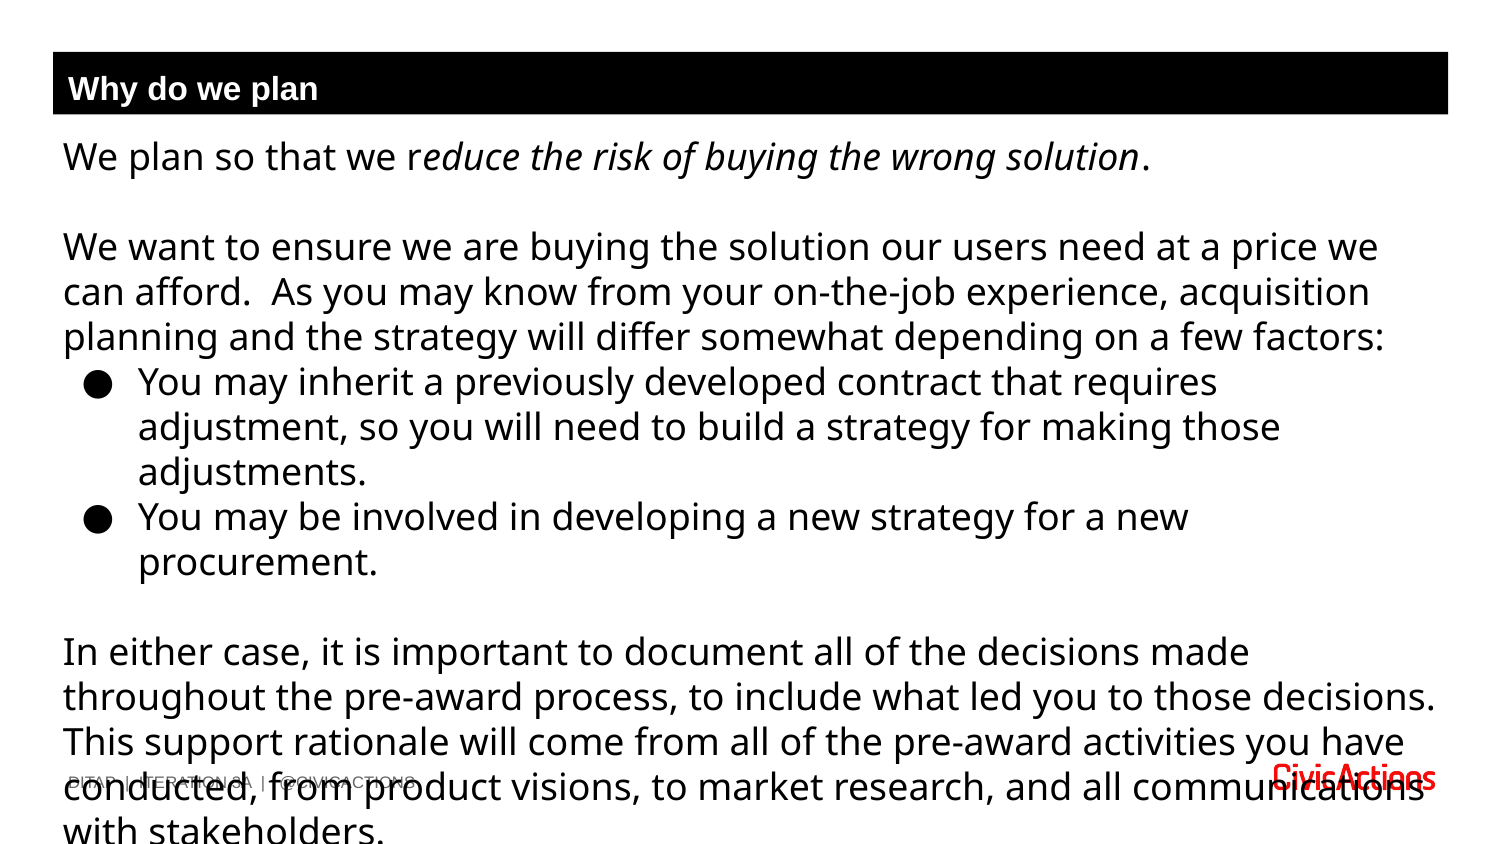

Why do we plan
# We plan so that we reduce the risk of buying the wrong solution.
We want to ensure we are buying the solution our users need at a price we can afford. As you may know from your on-the-job experience, acquisition planning and the strategy will differ somewhat depending on a few factors:
You may inherit a previously developed contract that requires adjustment, so you will need to build a strategy for making those adjustments.
You may be involved in developing a new strategy for a new procurement.
In either case, it is important to document all of the decisions made throughout the pre-award process, to include what led you to those decisions. This support rationale will come from all of the pre-award activities you have conducted, from product visions, to market research, and all communications with stakeholders.